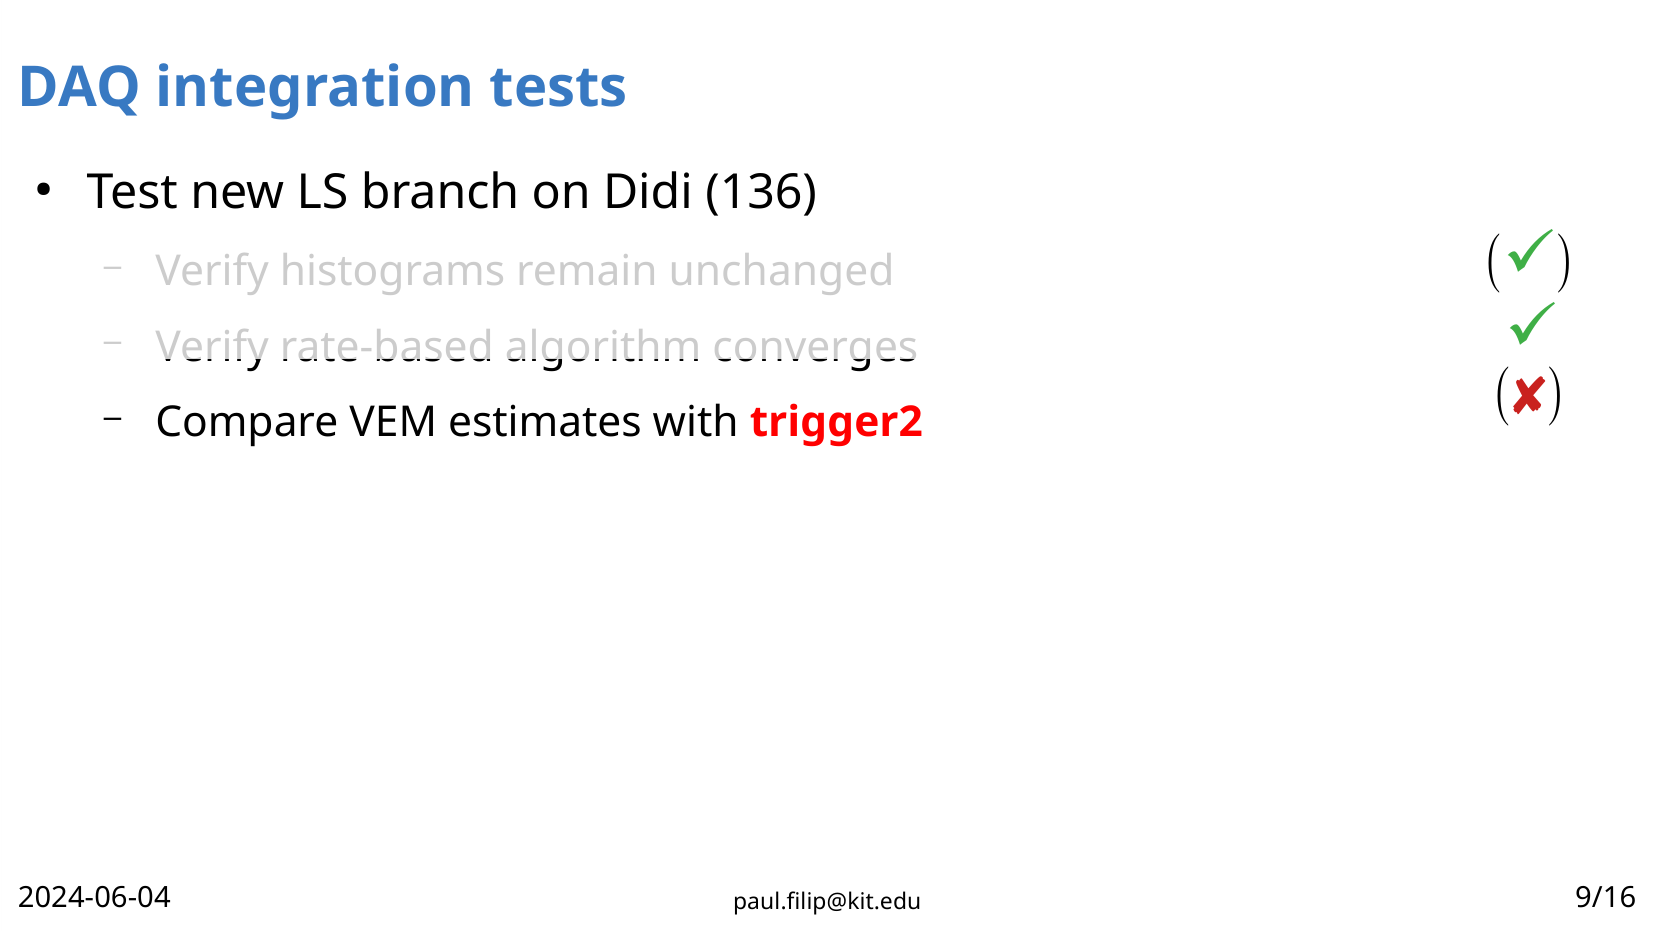

# DAQ integration tests
Test new LS branch on Didi (136)
Verify histograms remain unchanged
Verify rate-based algorithm converges
Compare VEM estimates with trigger2
(✓)
✓
(✘)
2024-06-04
paul.filip@kit.edu
9